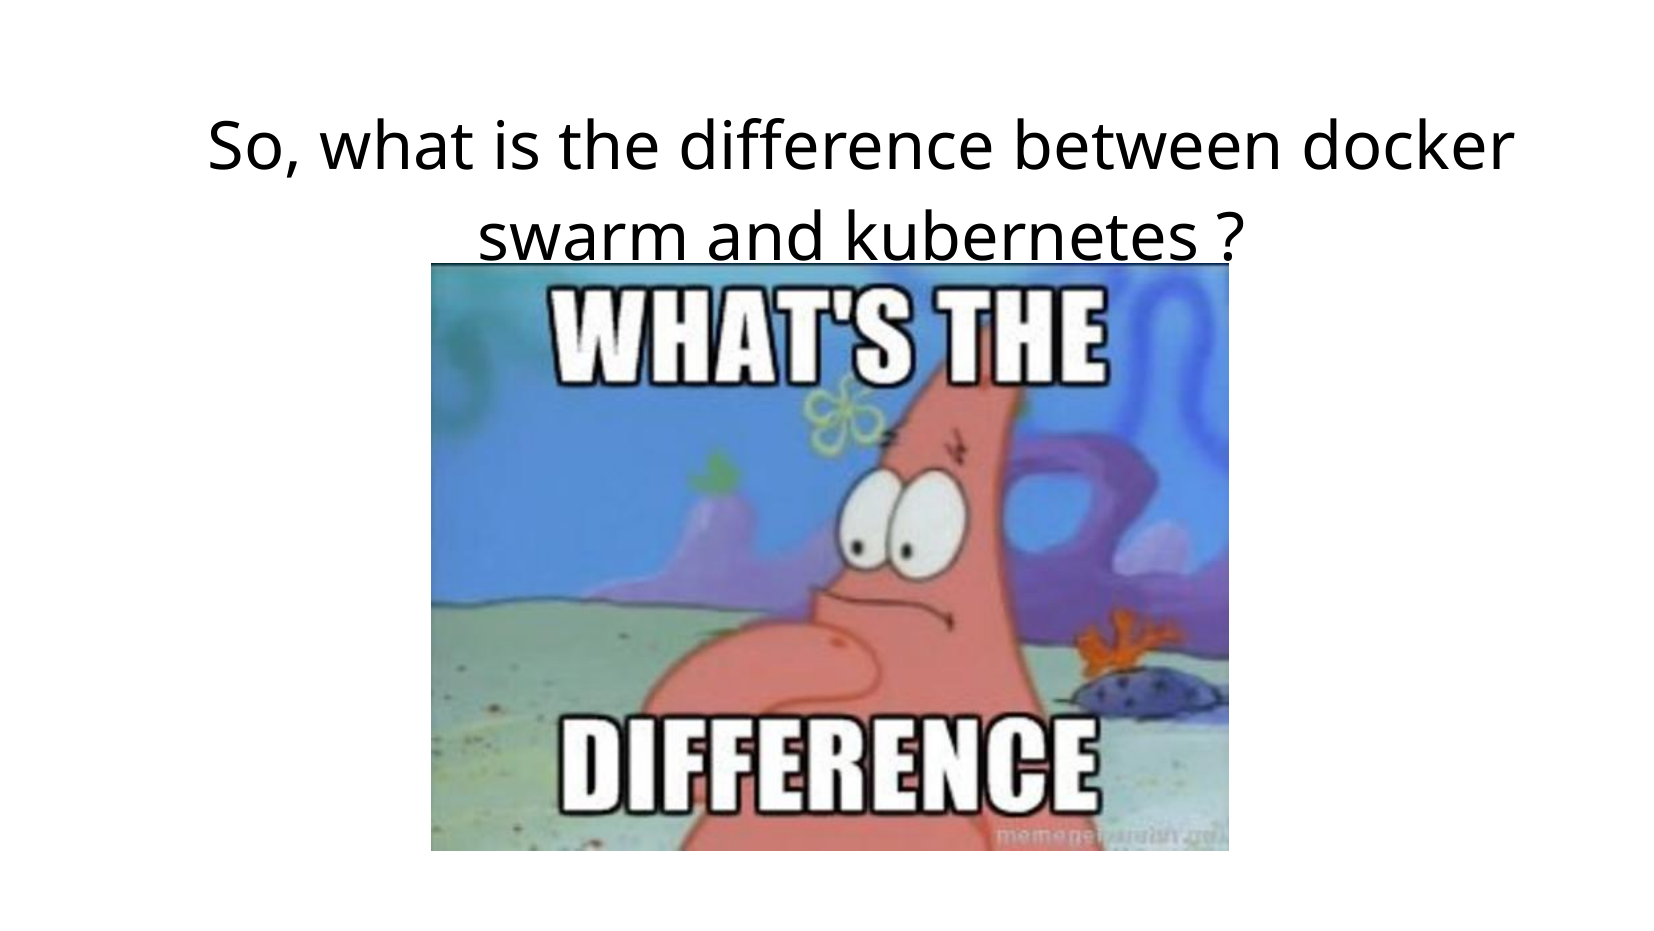

# So, what is the difference between docker swarm and kubernetes ?